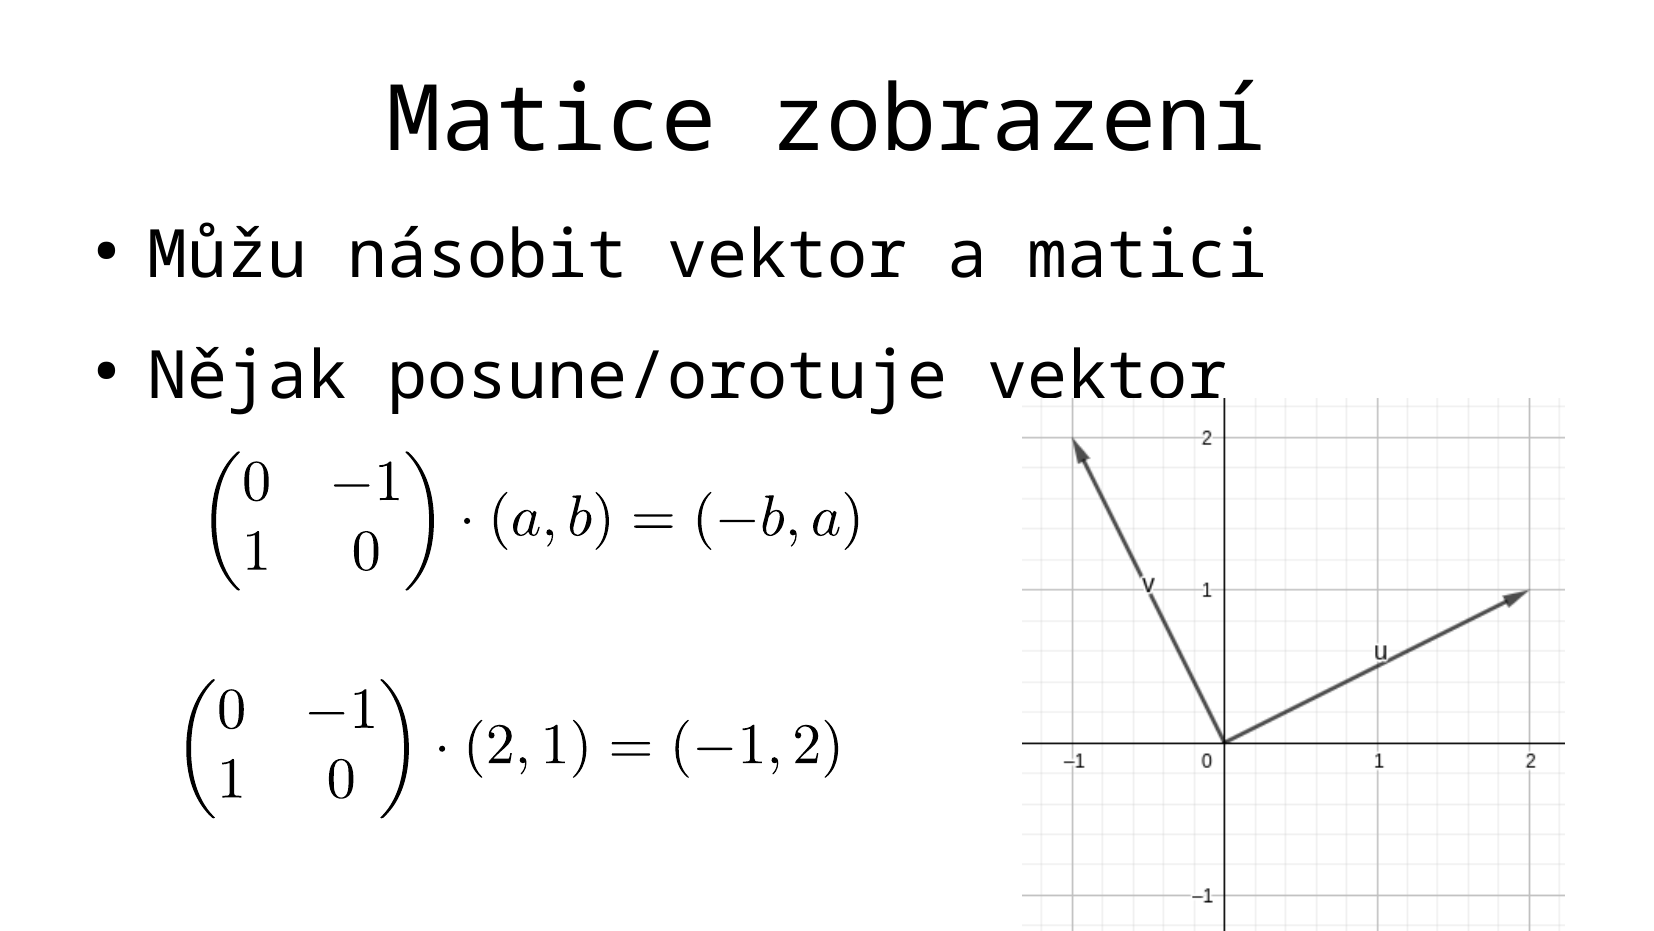

# Matice zobrazení
Můžu násobit vektor a matici
Nějak posune/orotuje vektor